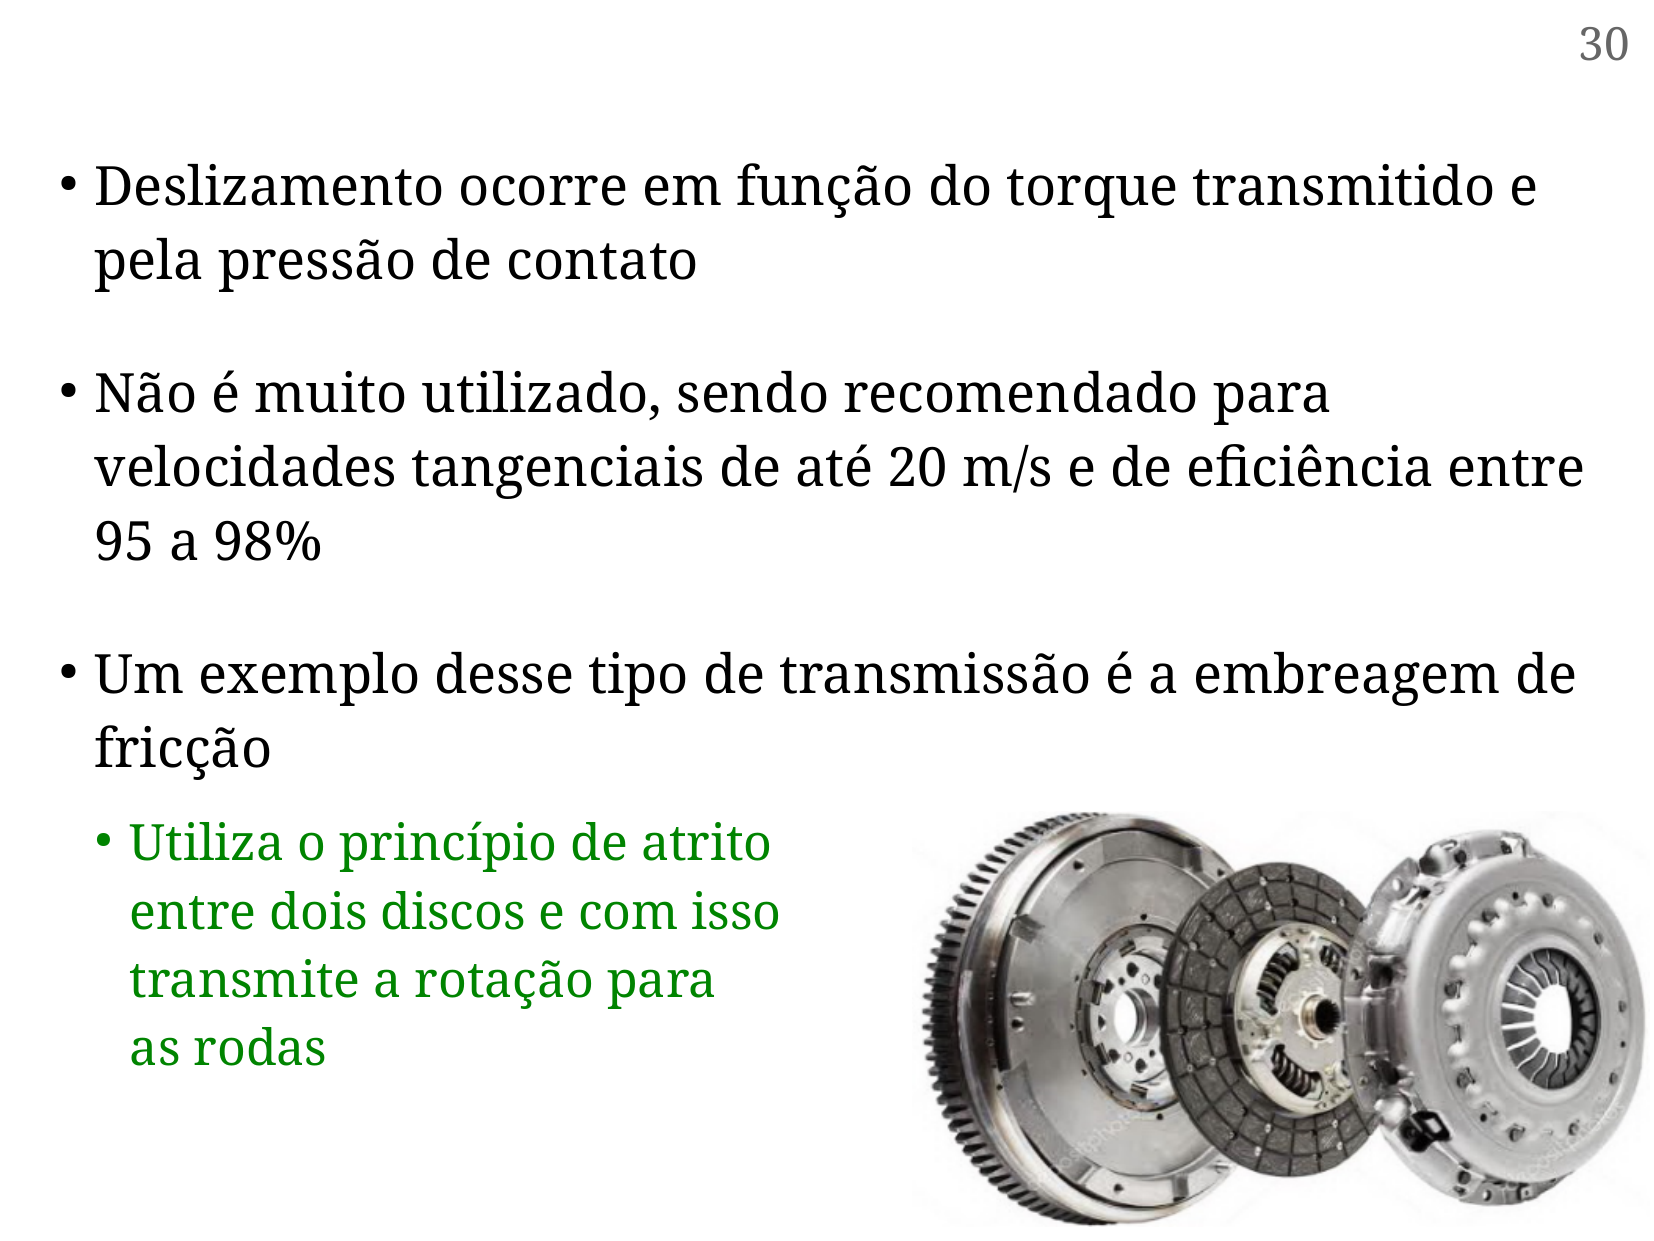

30
#
Deslizamento ocorre em função do torque transmitido e pela pressão de contato
Não é muito utilizado, sendo recomendado para velocidades tangenciais de até 20 m/s e de eficiência entre 95 a 98%
Um exemplo desse tipo de transmissão é a embreagem de fricção
Utiliza o princípio de atrito
entre dois discos e com isso
transmite a rotação para
as rodas